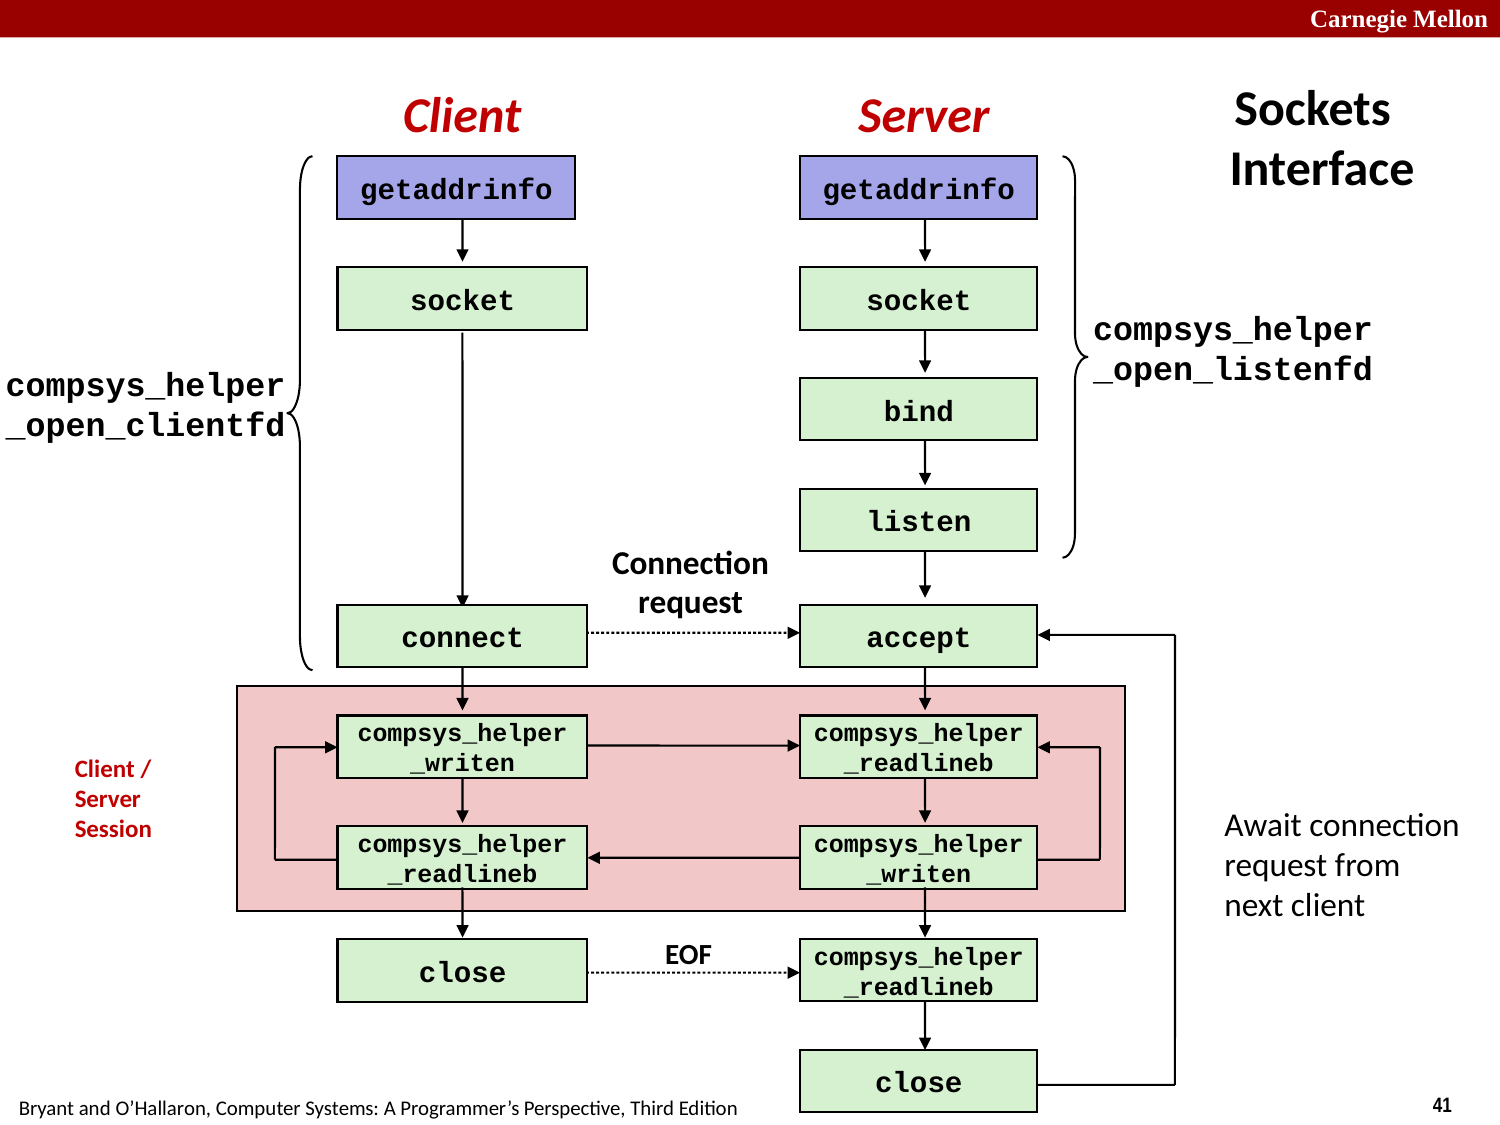

# Sockets Interface
Client
Server
getaddrinfo
getaddrinfo
socket
socket
compsys_helper
_open_listenfd
compsys_helper
_open_clientfd
bind
listen
Connection
request
connect
accept
EOF
compsys_helper
_readlineb
close
close
compsys_helper
_writen
compsys_helper
_readlineb
compsys_helper
_readlineb
compsys_helper
_writen
Client / Server
Session
Await connection
request from
next client